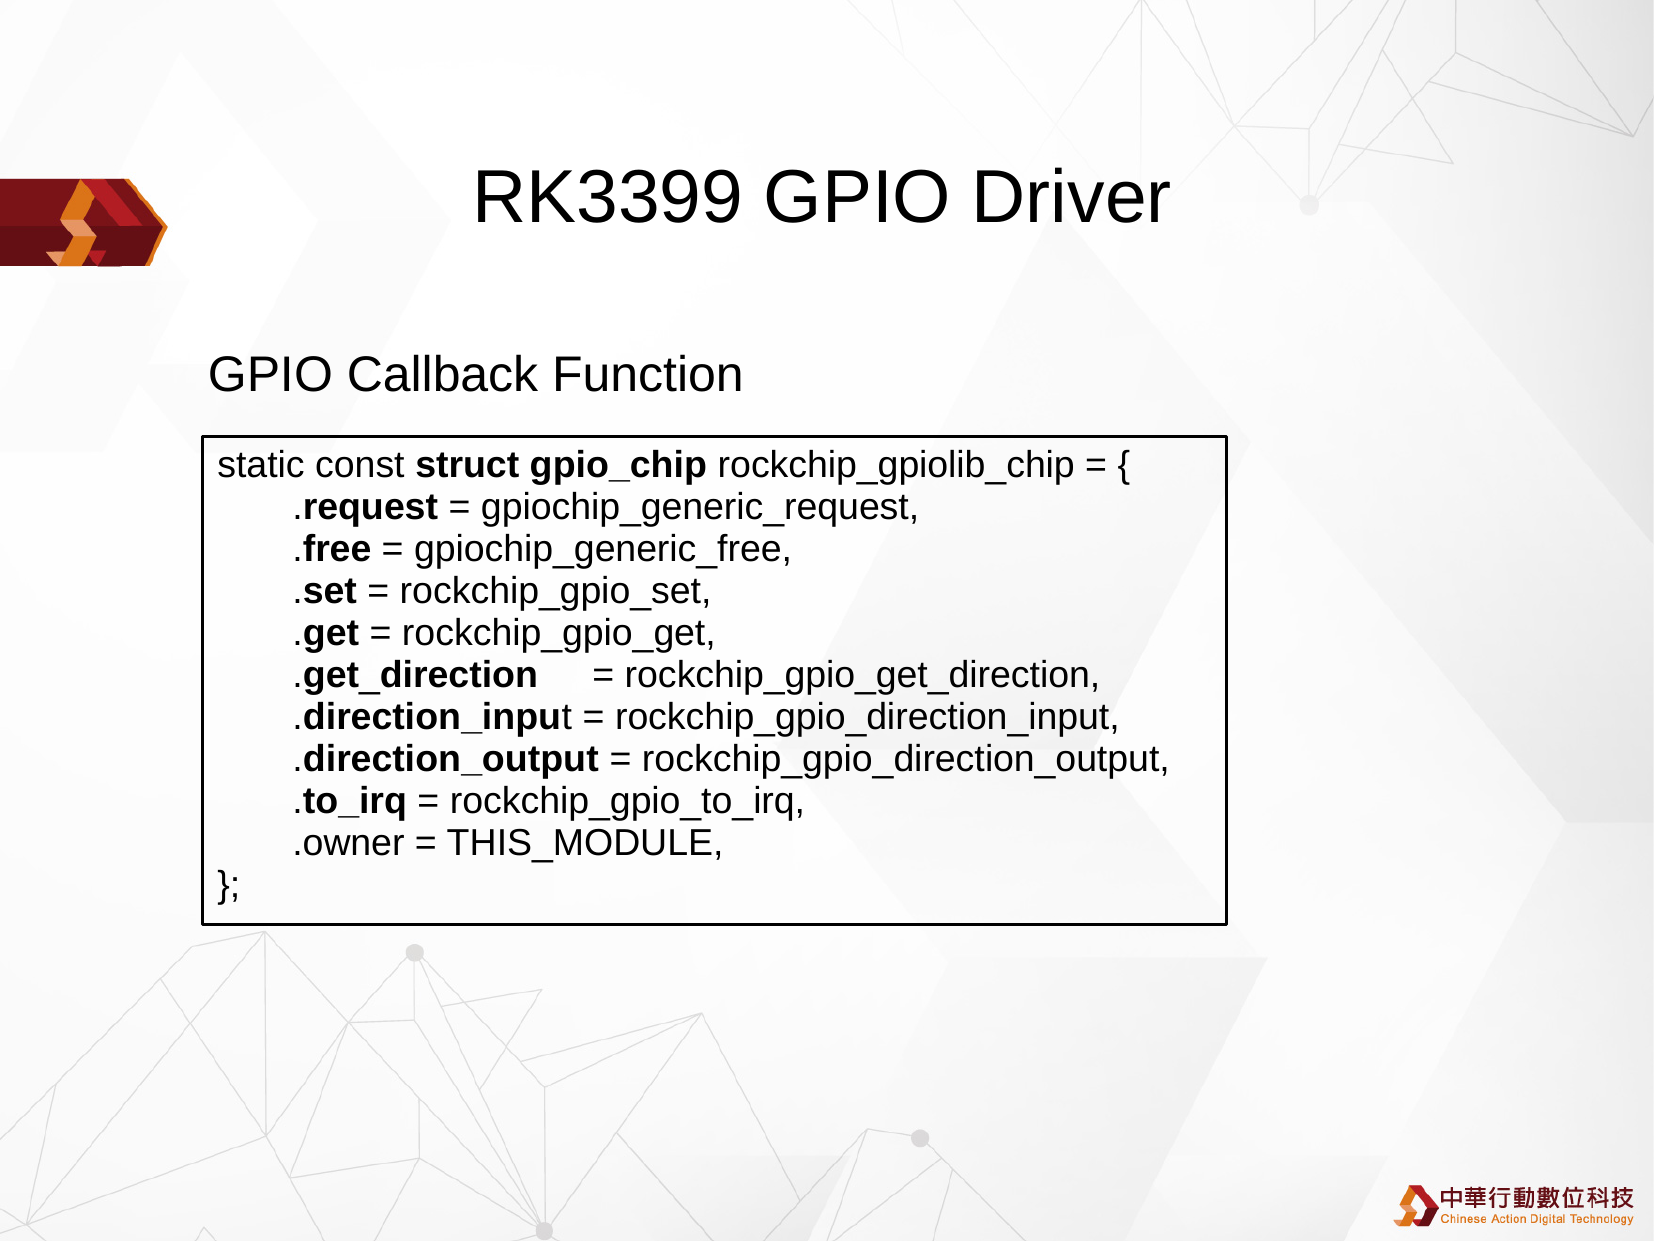

# RK3399 GPIO Driver
GPIO Callback Function
static const struct gpio_chip rockchip_gpiolib_chip = {
	.request = gpiochip_generic_request,
	.free = gpiochip_generic_free,
	.set = rockchip_gpio_set,
	.get = rockchip_gpio_get,
	.get_direction	= rockchip_gpio_get_direction,
	.direction_input = rockchip_gpio_direction_input,
	.direction_output = rockchip_gpio_direction_output,
	.to_irq = rockchip_gpio_to_irq,
	.owner = THIS_MODULE,
};